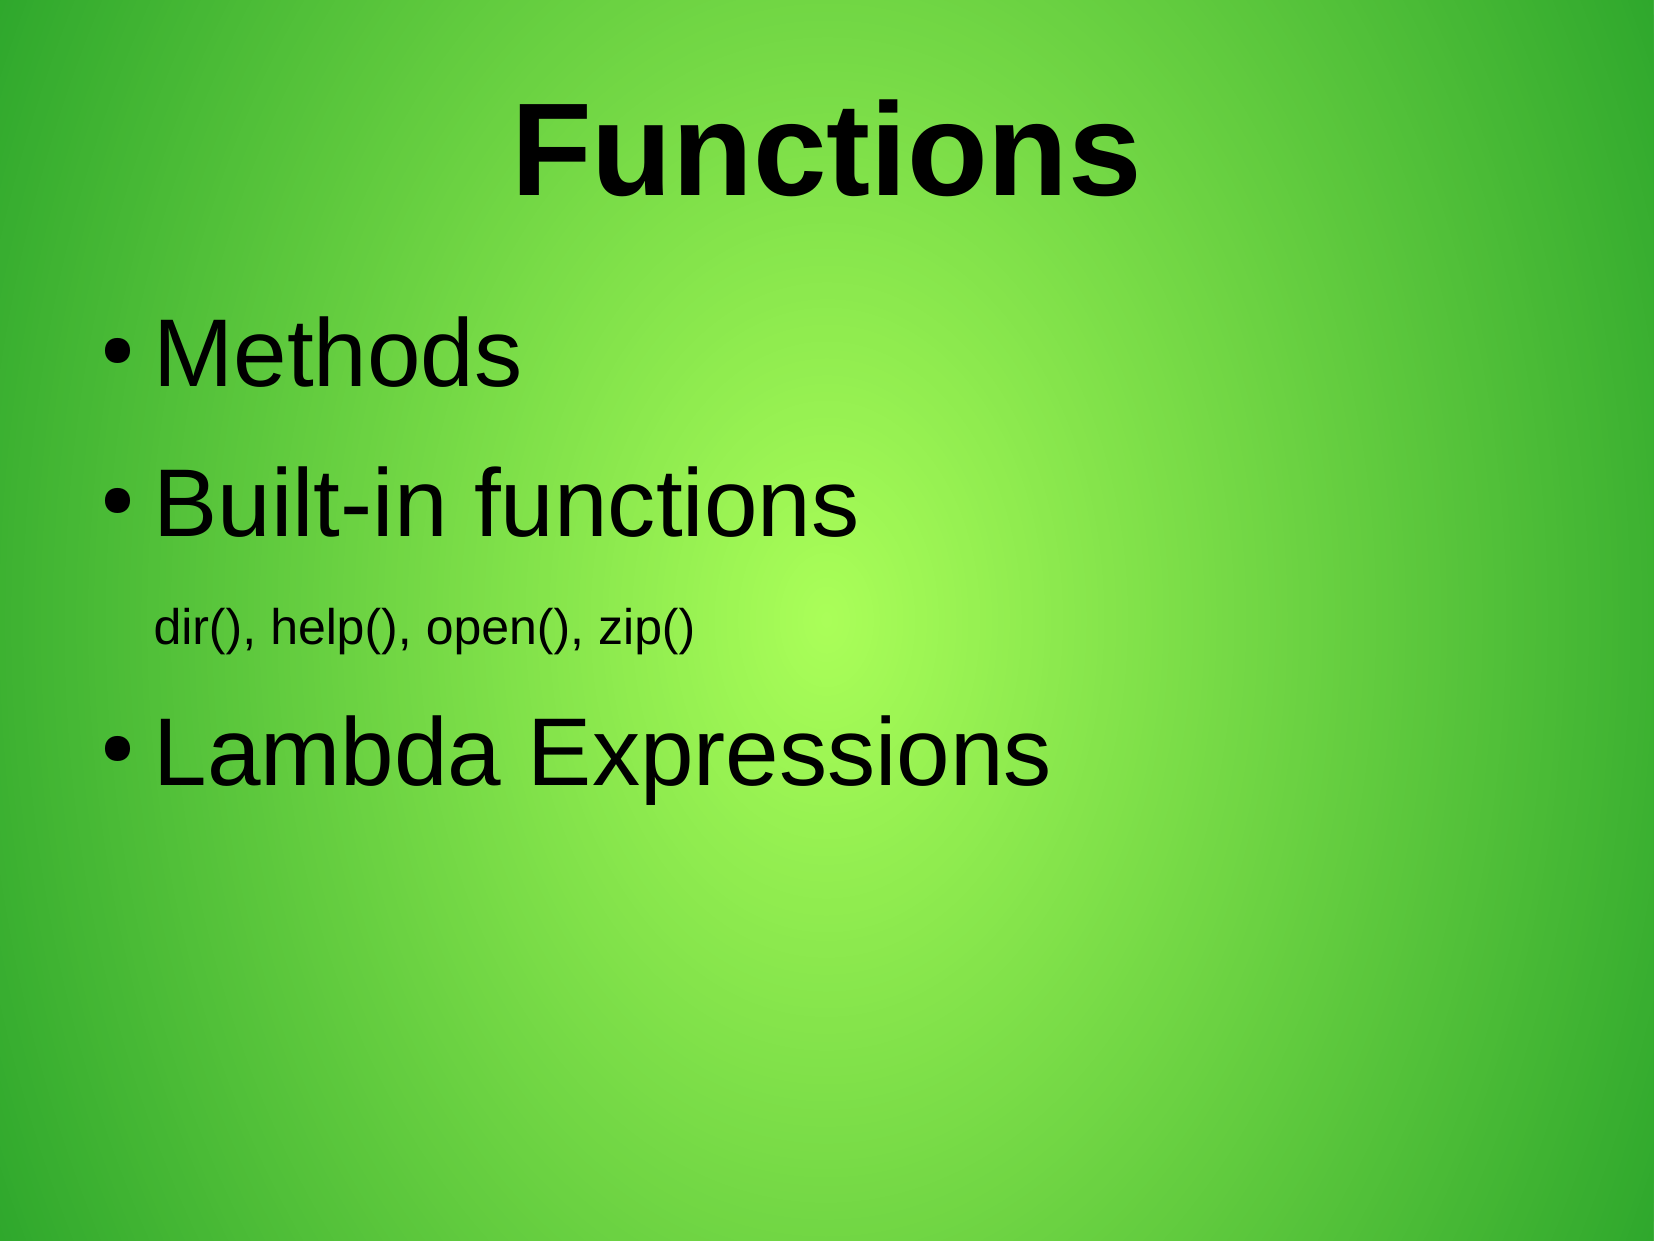

# Functions
Methods
Built-in functions
dir(), help(), open(), zip()
Lambda Expressions